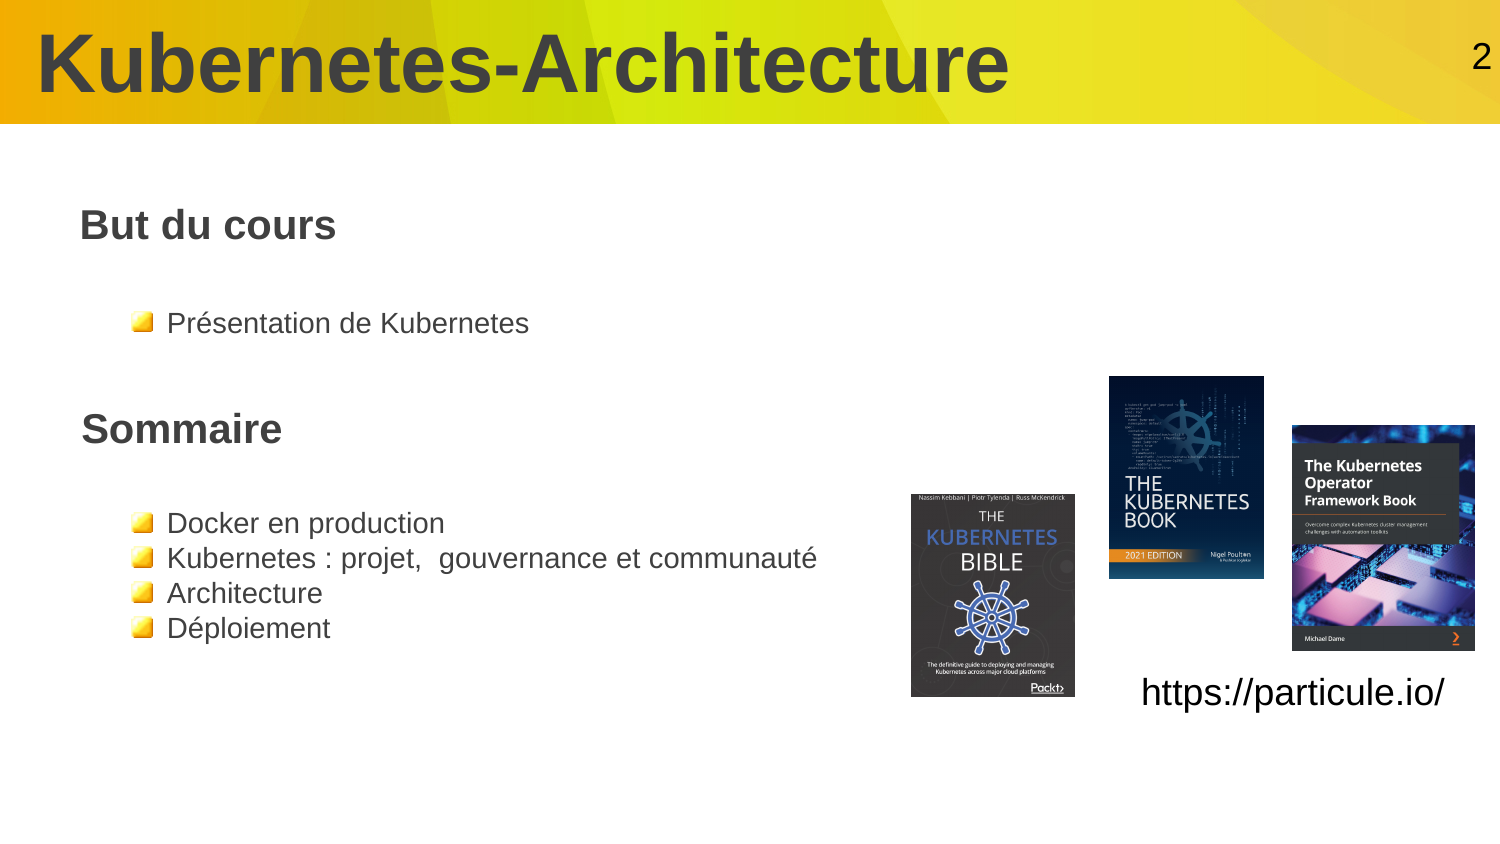

Kubernetes-Architecture
But du cours
Présentation de Kubernetes
Sommaire
Docker en production
Kubernetes : projet, gouvernance et communauté
Architecture
Déploiement
https://particule.io/